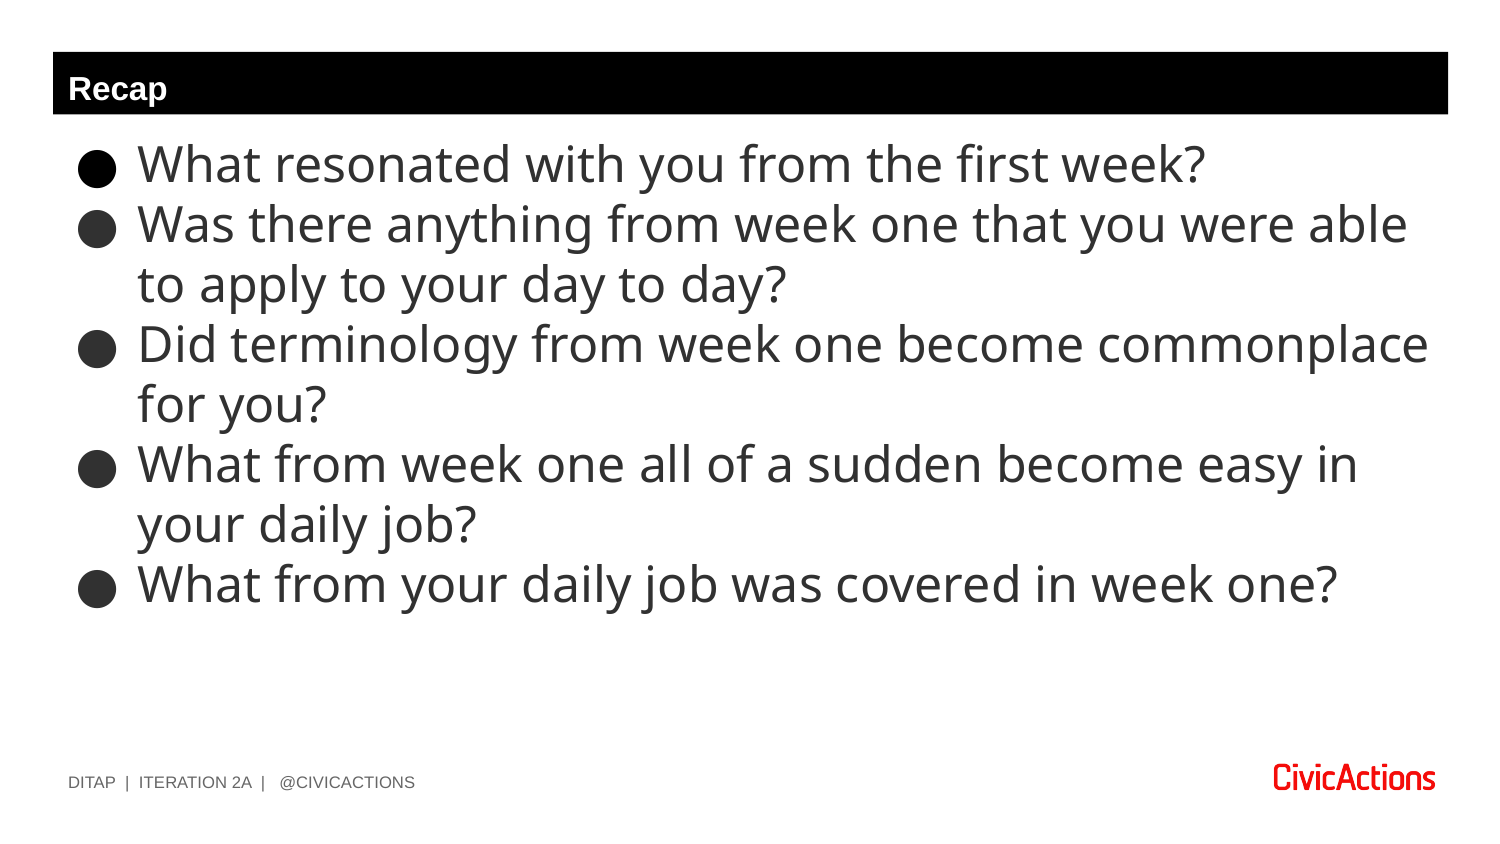

# Recap
What resonated with you from the first week?
Was there anything from week one that you were able to apply to your day to day?
Did terminology from week one become commonplace for you?
What from week one all of a sudden become easy in your daily job?
What from your daily job was covered in week one?